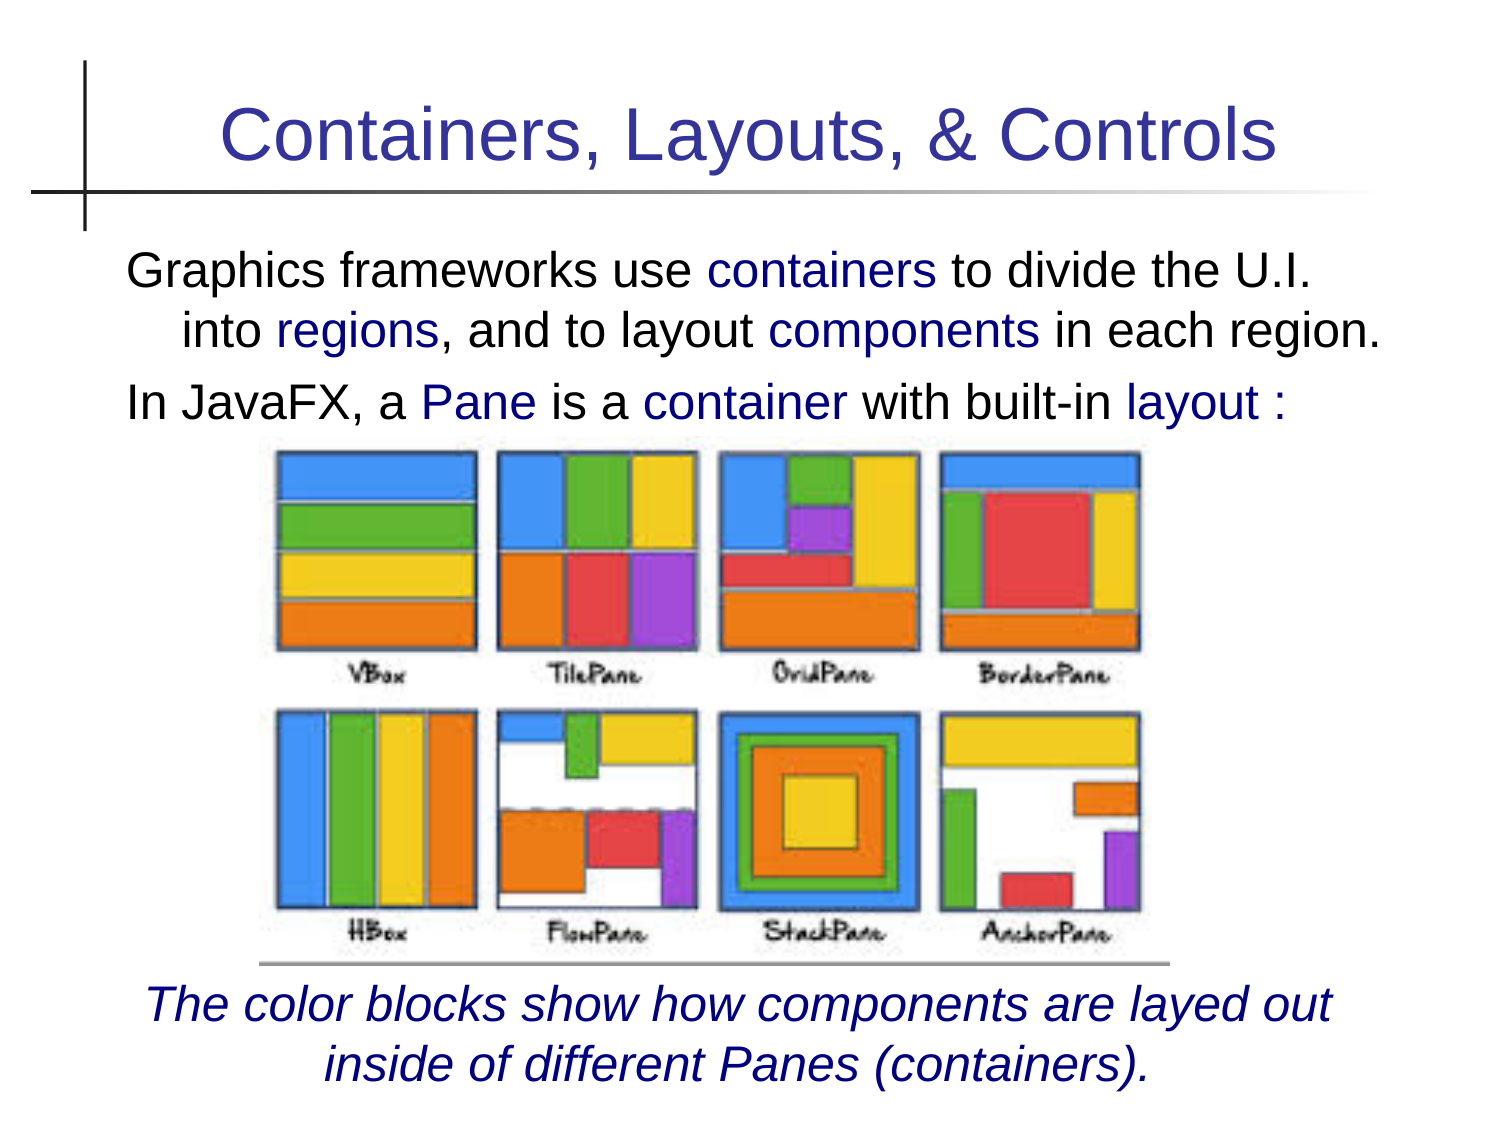

# Containers, Layouts, & Controls
Graphics frameworks use containers to divide the U.I. into regions, and to layout components in each region.
In JavaFX, a Pane is a container with built-in layout :
The color blocks show how components are layed out inside of different Panes (containers).